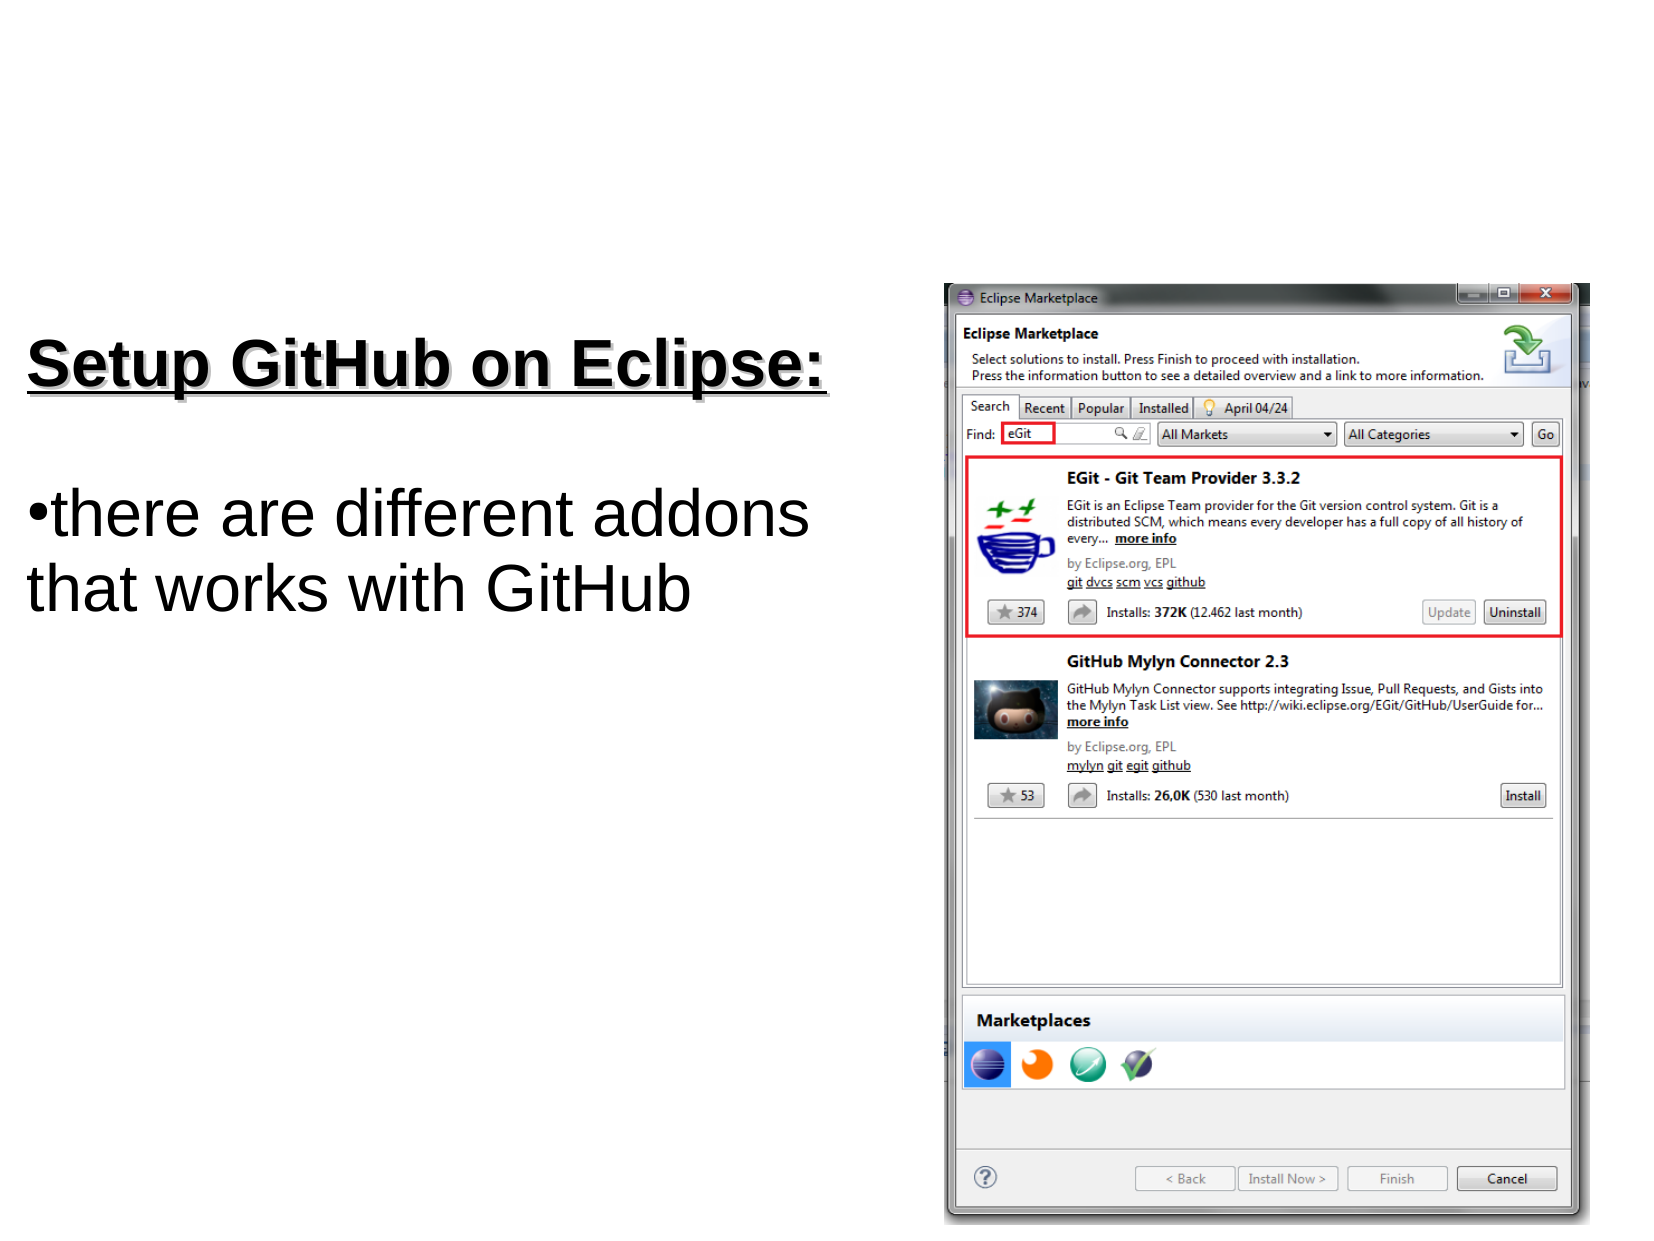

Software Engineering Desing Project
Setup GitHub on Eclipse:
there are different addons
that works with GitHub